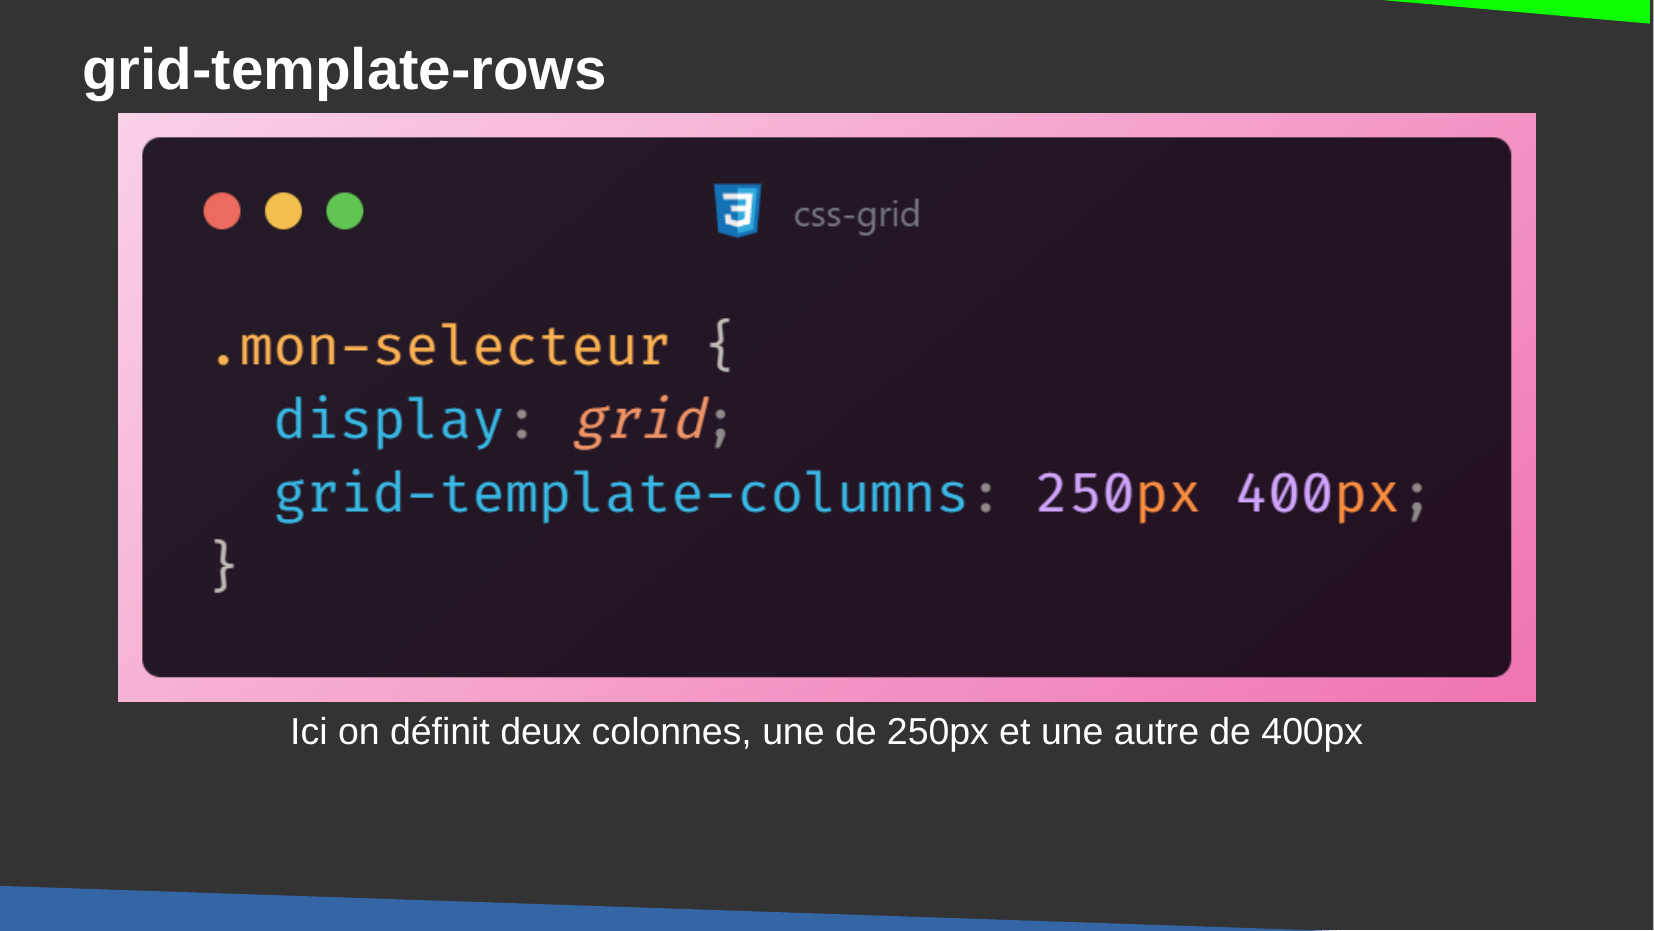

# grid-template-rows
Ici on définit deux colonnes, une de 250px et une autre de 400px